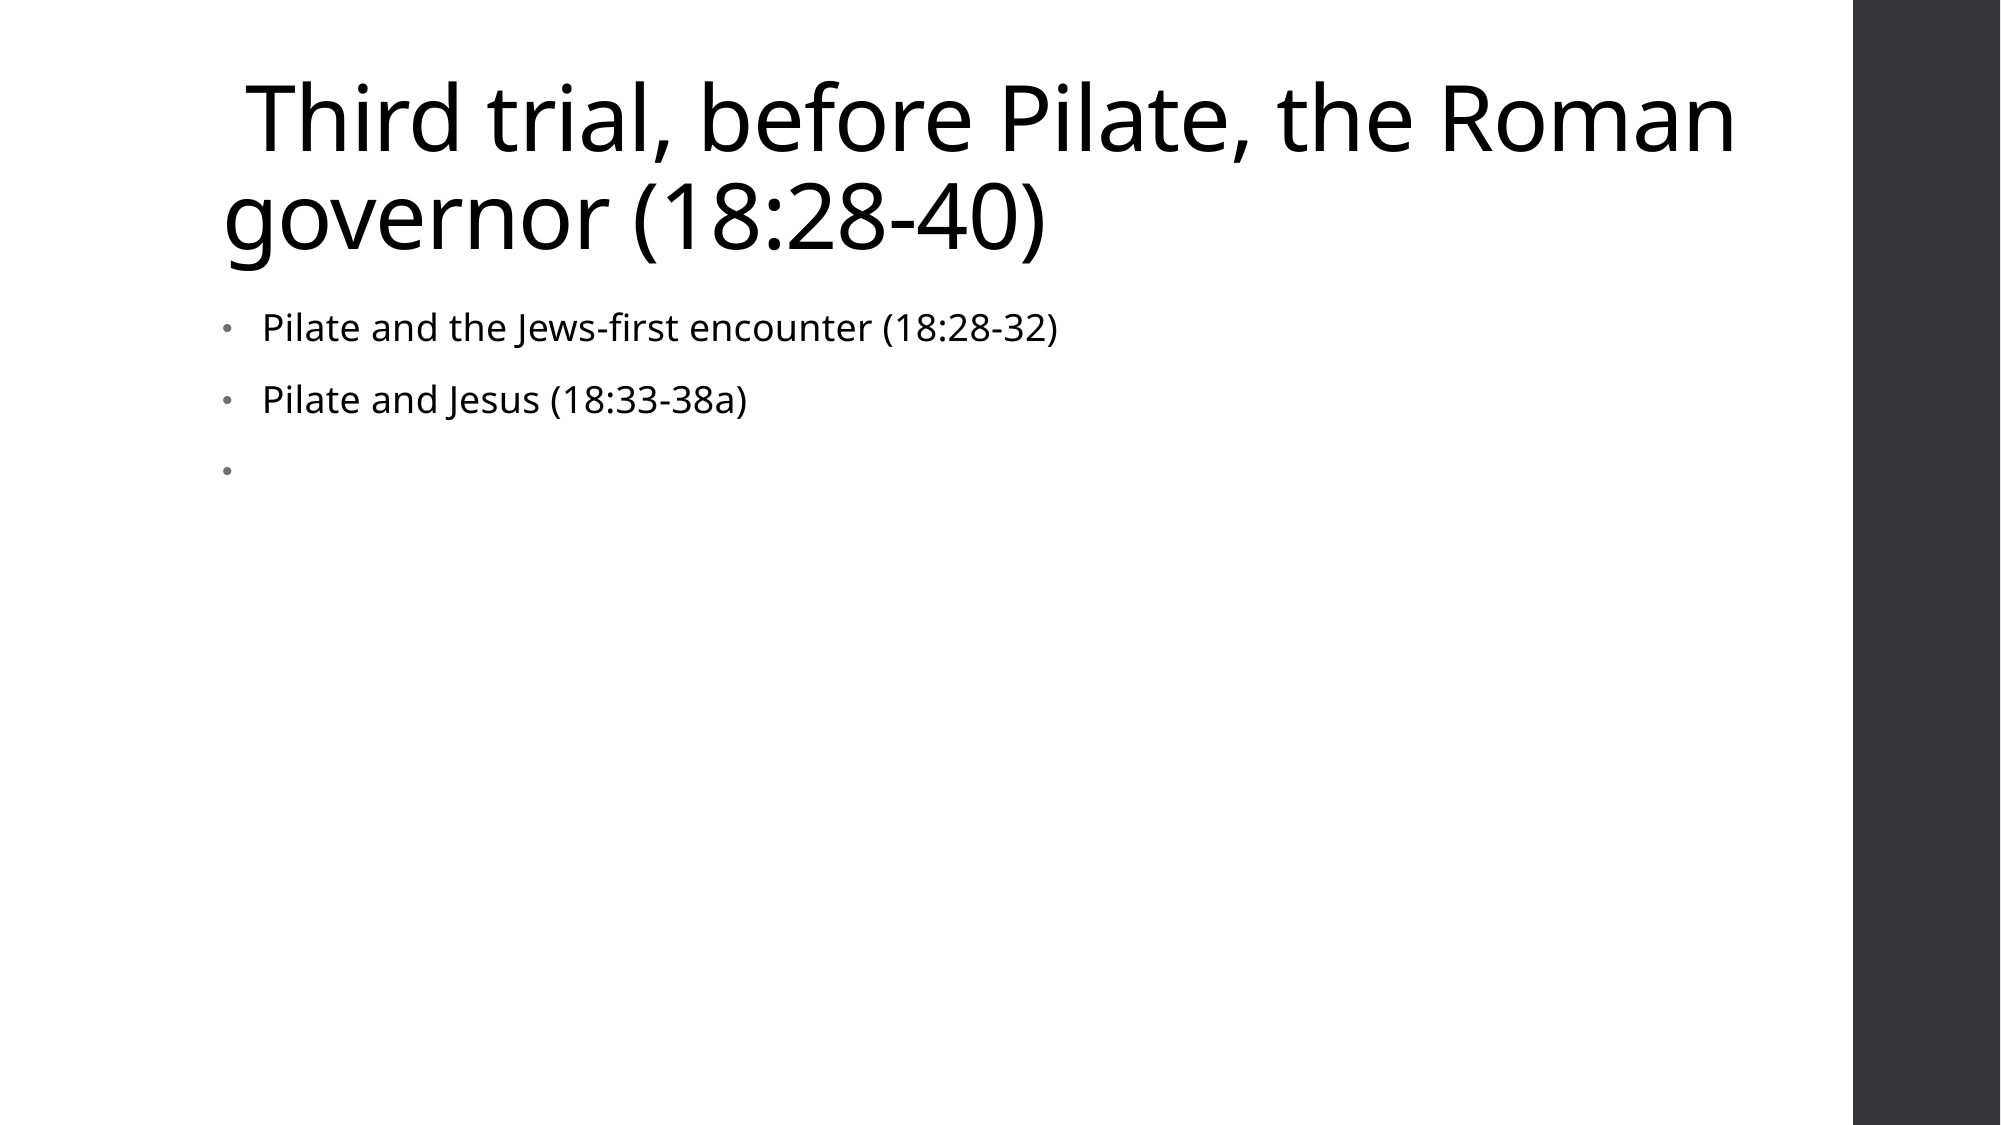

# Third trial, before Pilate, the Roman governor (18:28-40)
 Pilate and the Jews-first encounter (18:28-32)
 Pilate and Jesus (18:33-38a)